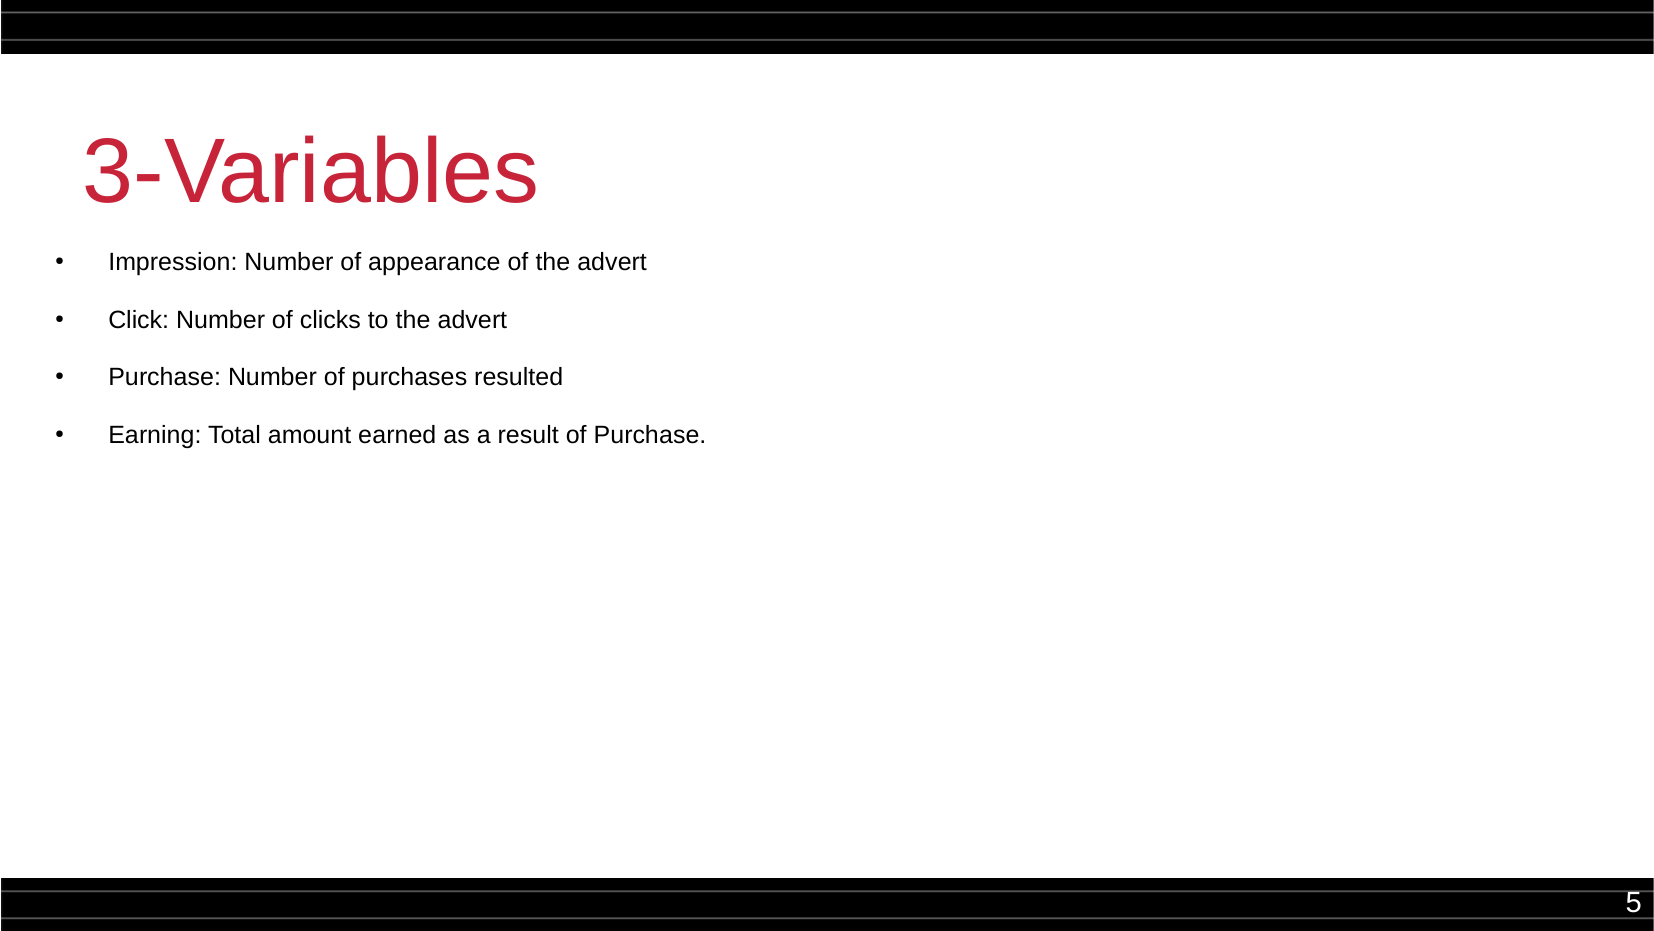

# 3-Variables
Impression: Number of appearance of the advert
Click: Number of clicks to the advert
Purchase: Number of purchases resulted
Earning: Total amount earned as a result of Purchase.